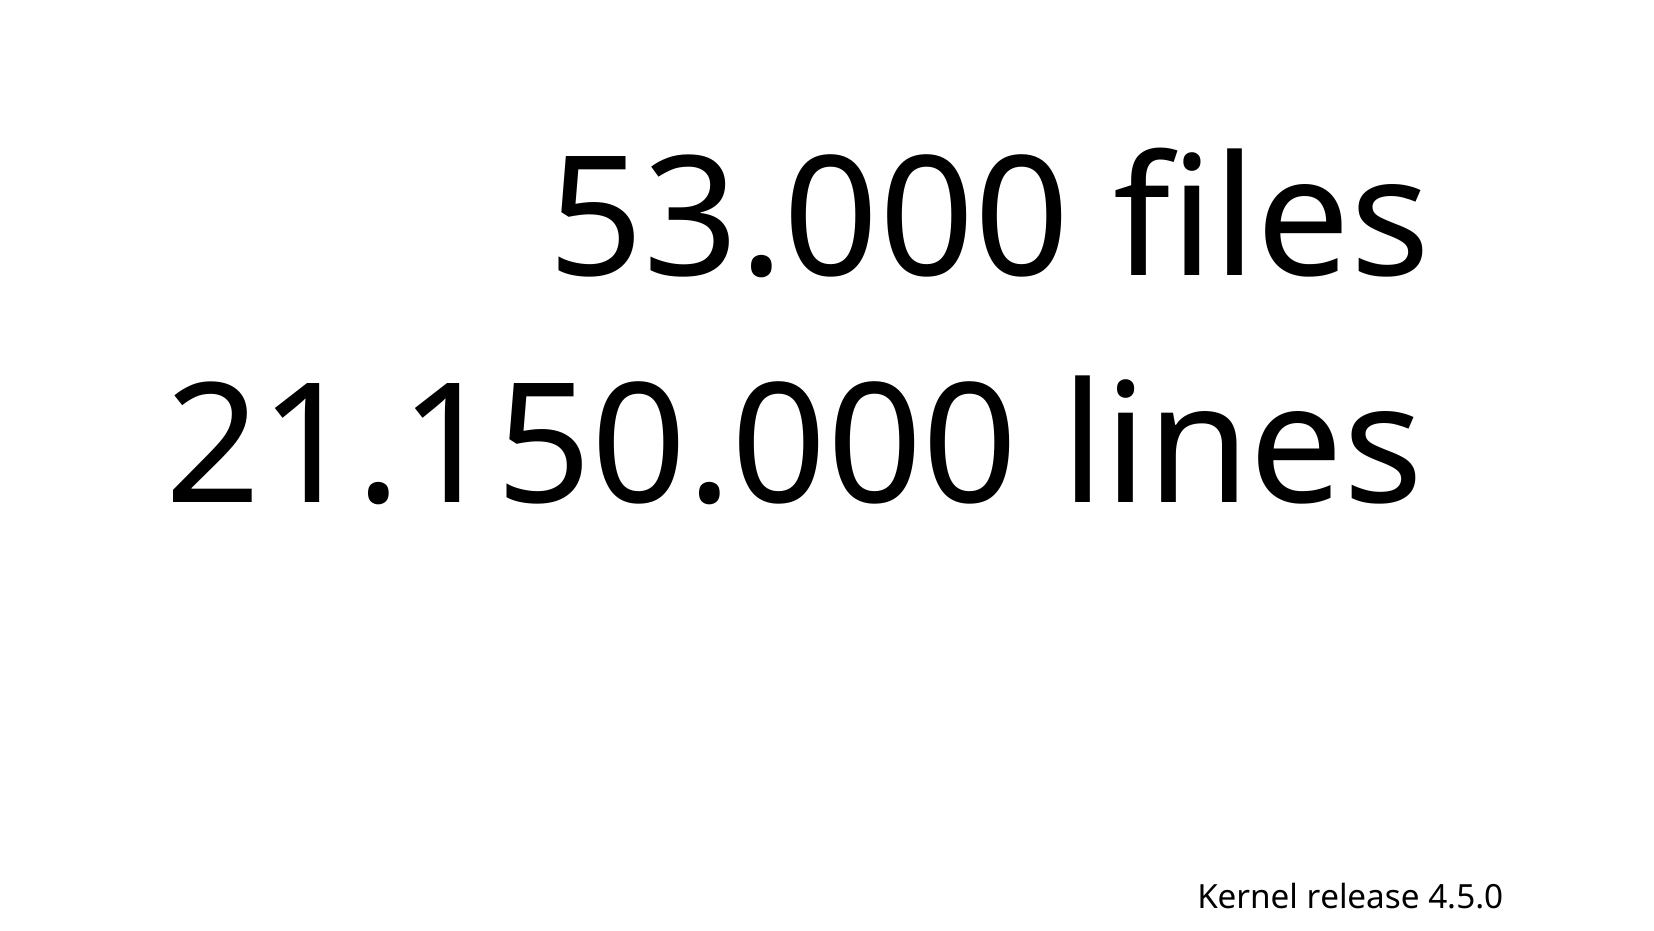

53.000 files
21.150.000 lines
Kernel release 4.5.0